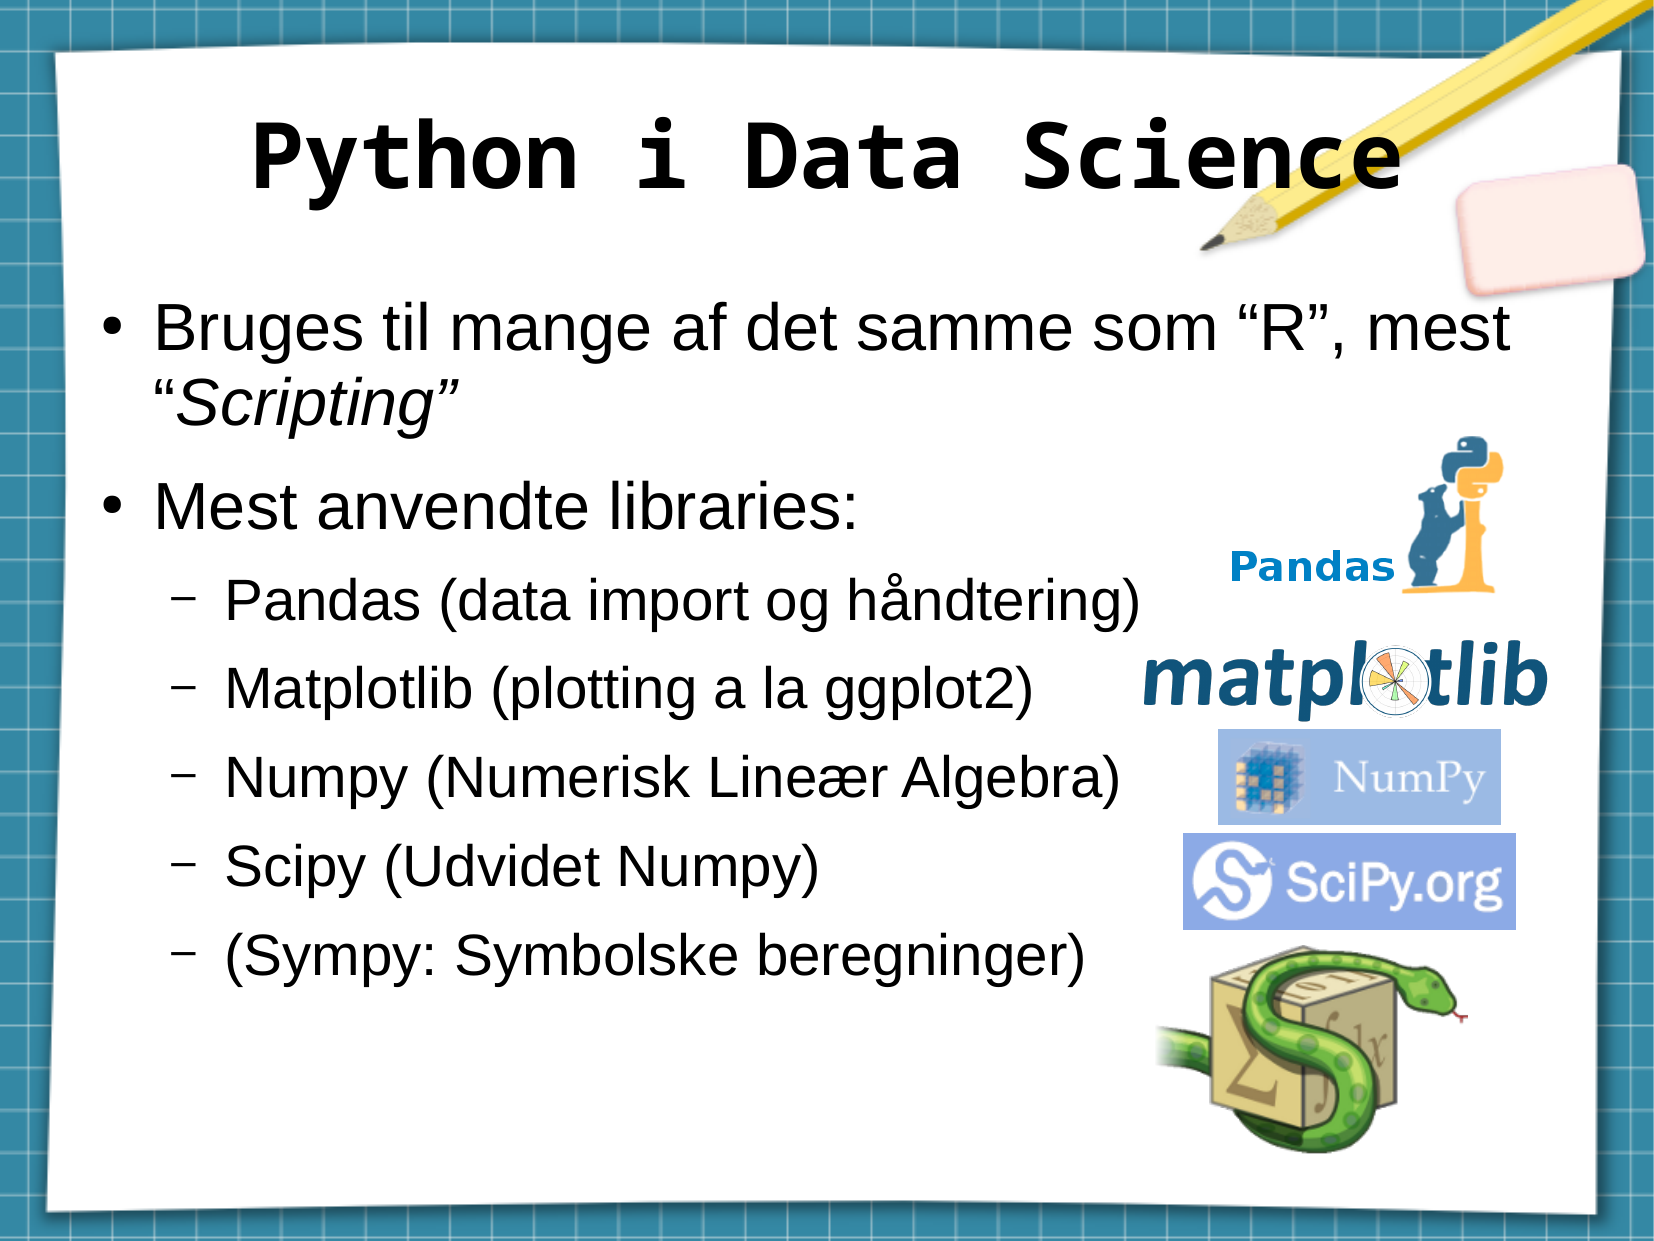

# Python i Data Science
Bruges til mange af det samme som “R”, mest “Scripting”
Mest anvendte libraries:
Pandas (data import og håndtering)
Matplotlib (plotting a la ggplot2)
Numpy (Numerisk Lineær Algebra)
Scipy (Udvidet Numpy)
(Sympy: Symbolske beregninger)